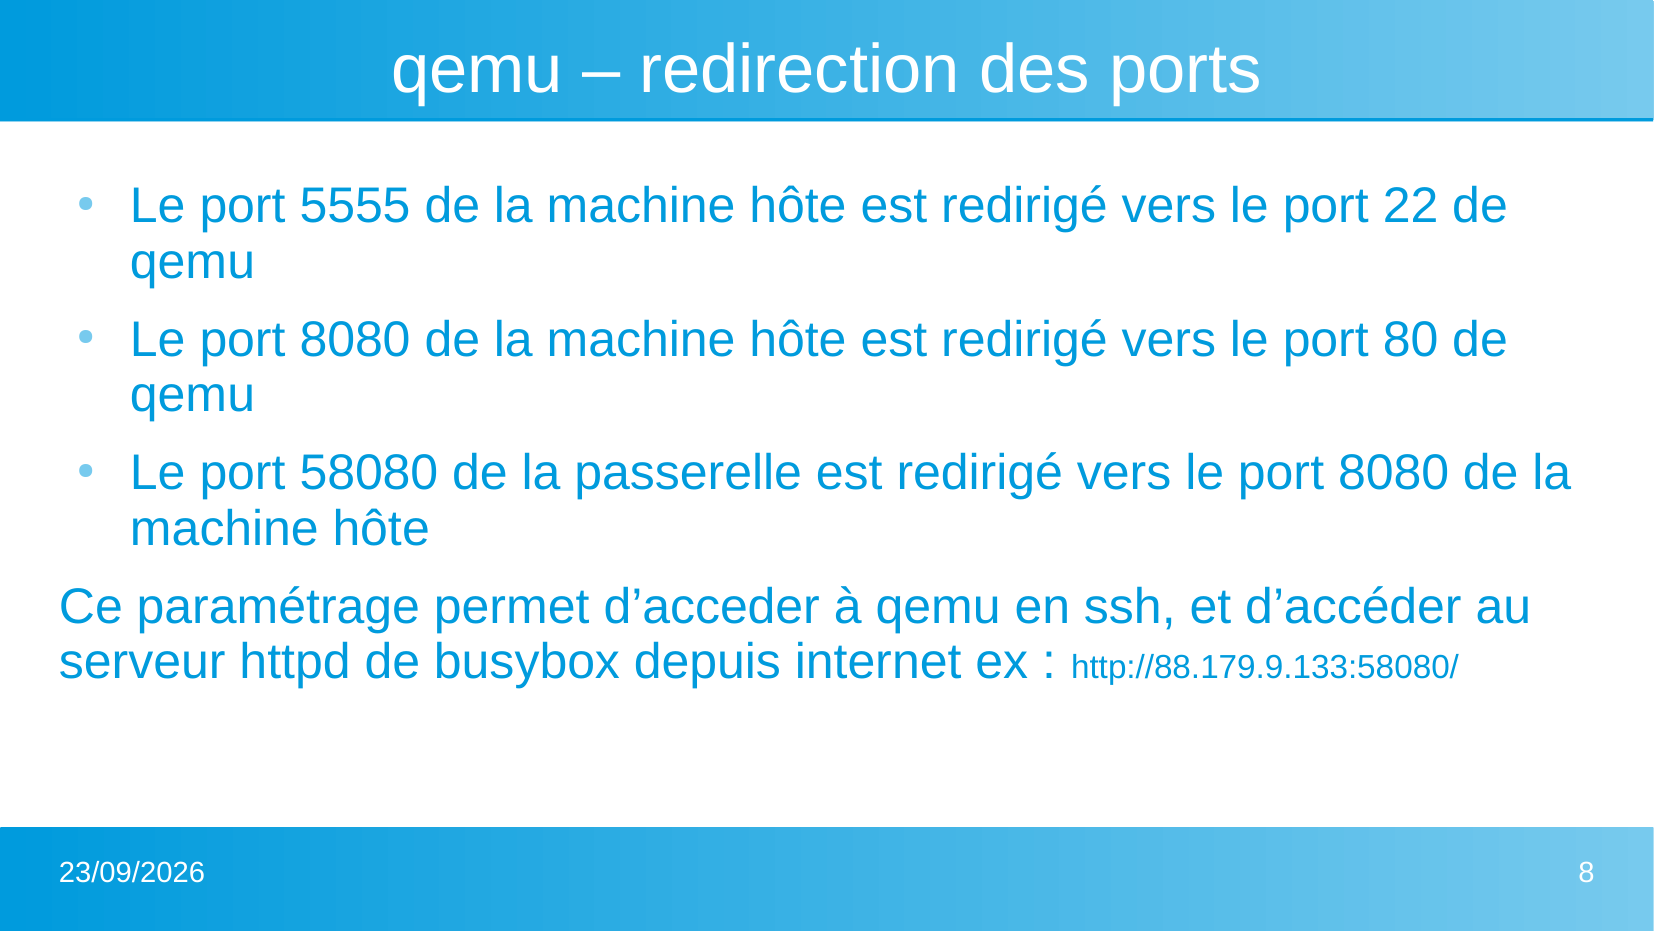

# qemu – redirection des ports
Le port 5555 de la machine hôte est redirigé vers le port 22 de qemu
Le port 8080 de la machine hôte est redirigé vers le port 80 de qemu
Le port 58080 de la passerelle est redirigé vers le port 8080 de la machine hôte
Ce paramétrage permet d’acceder à qemu en ssh, et d’accéder au serveur httpd de busybox depuis internet ex : http://88.179.9.133:58080/
8